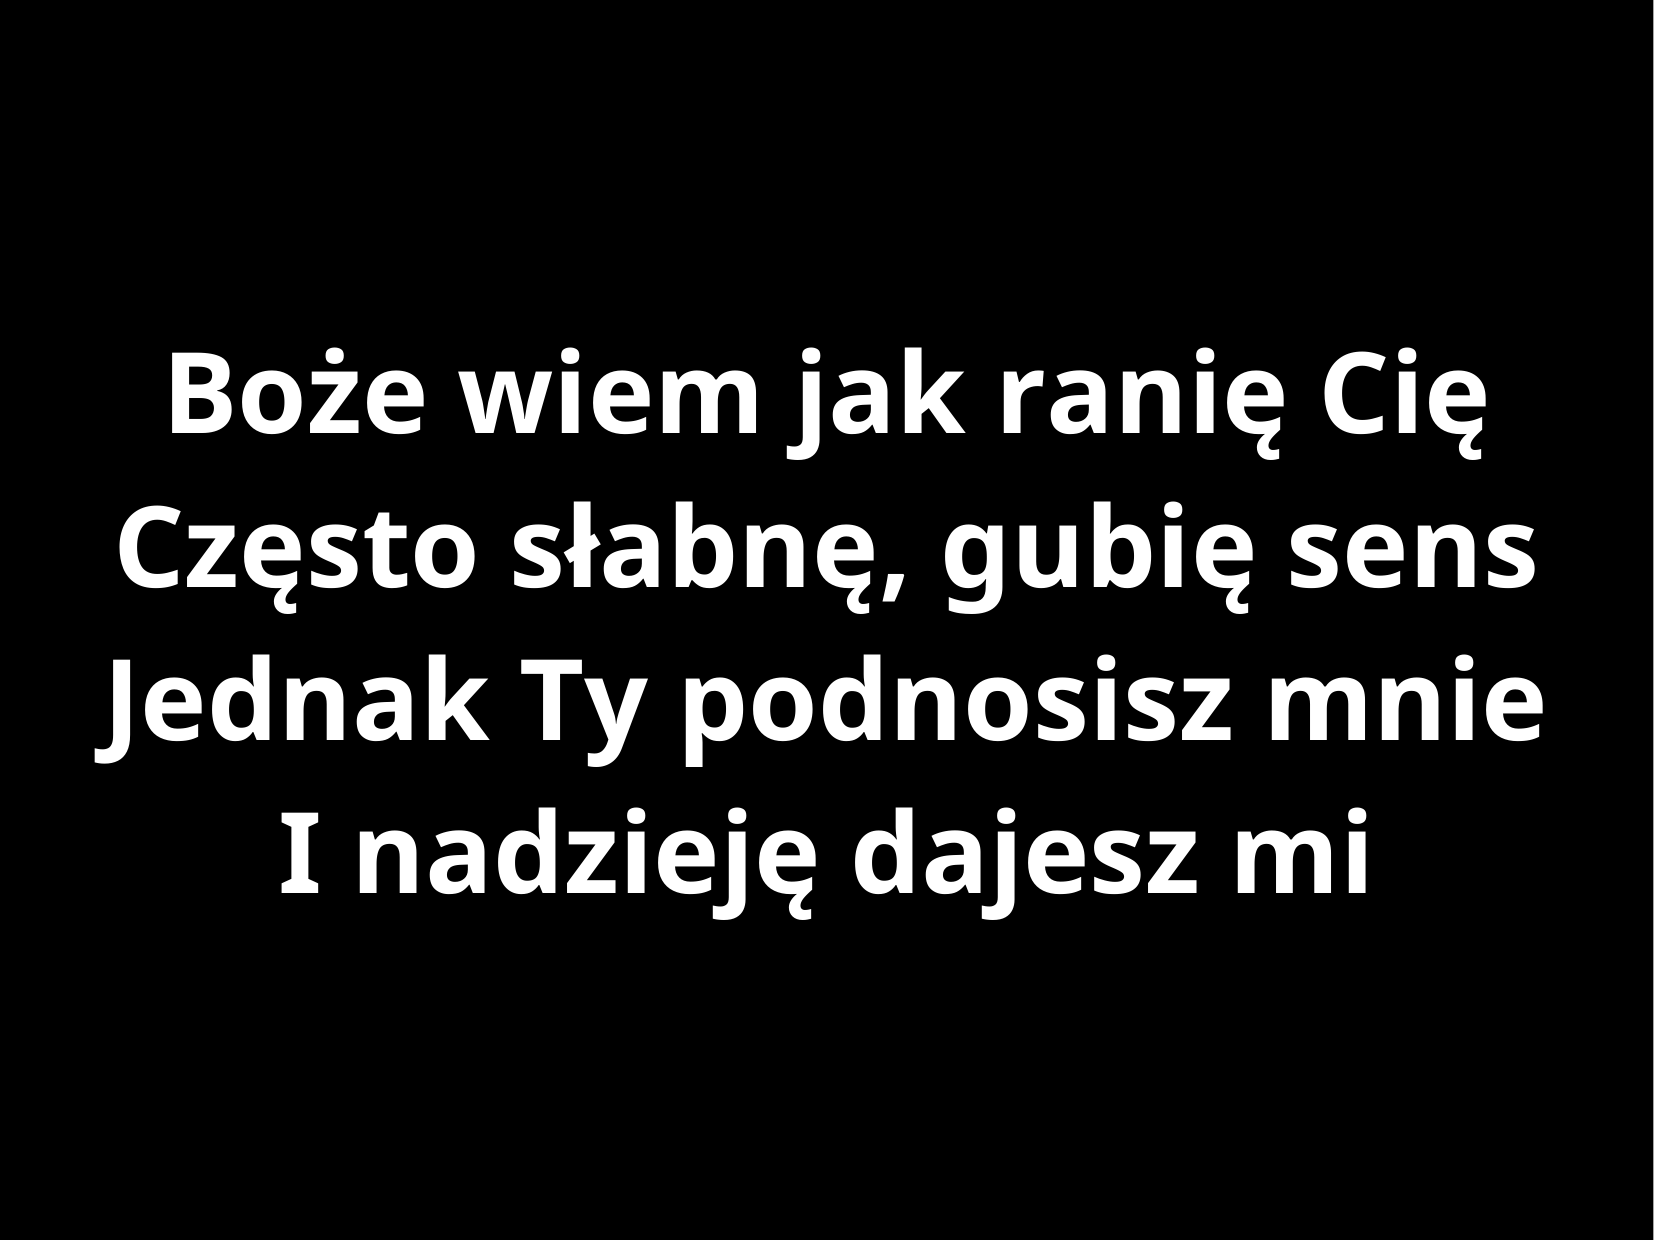

# Boże wiem jak ranię Cię
Często słabnę, gubię sens
Jednak Ty podnosisz mnie
I nadzieję dajesz mi